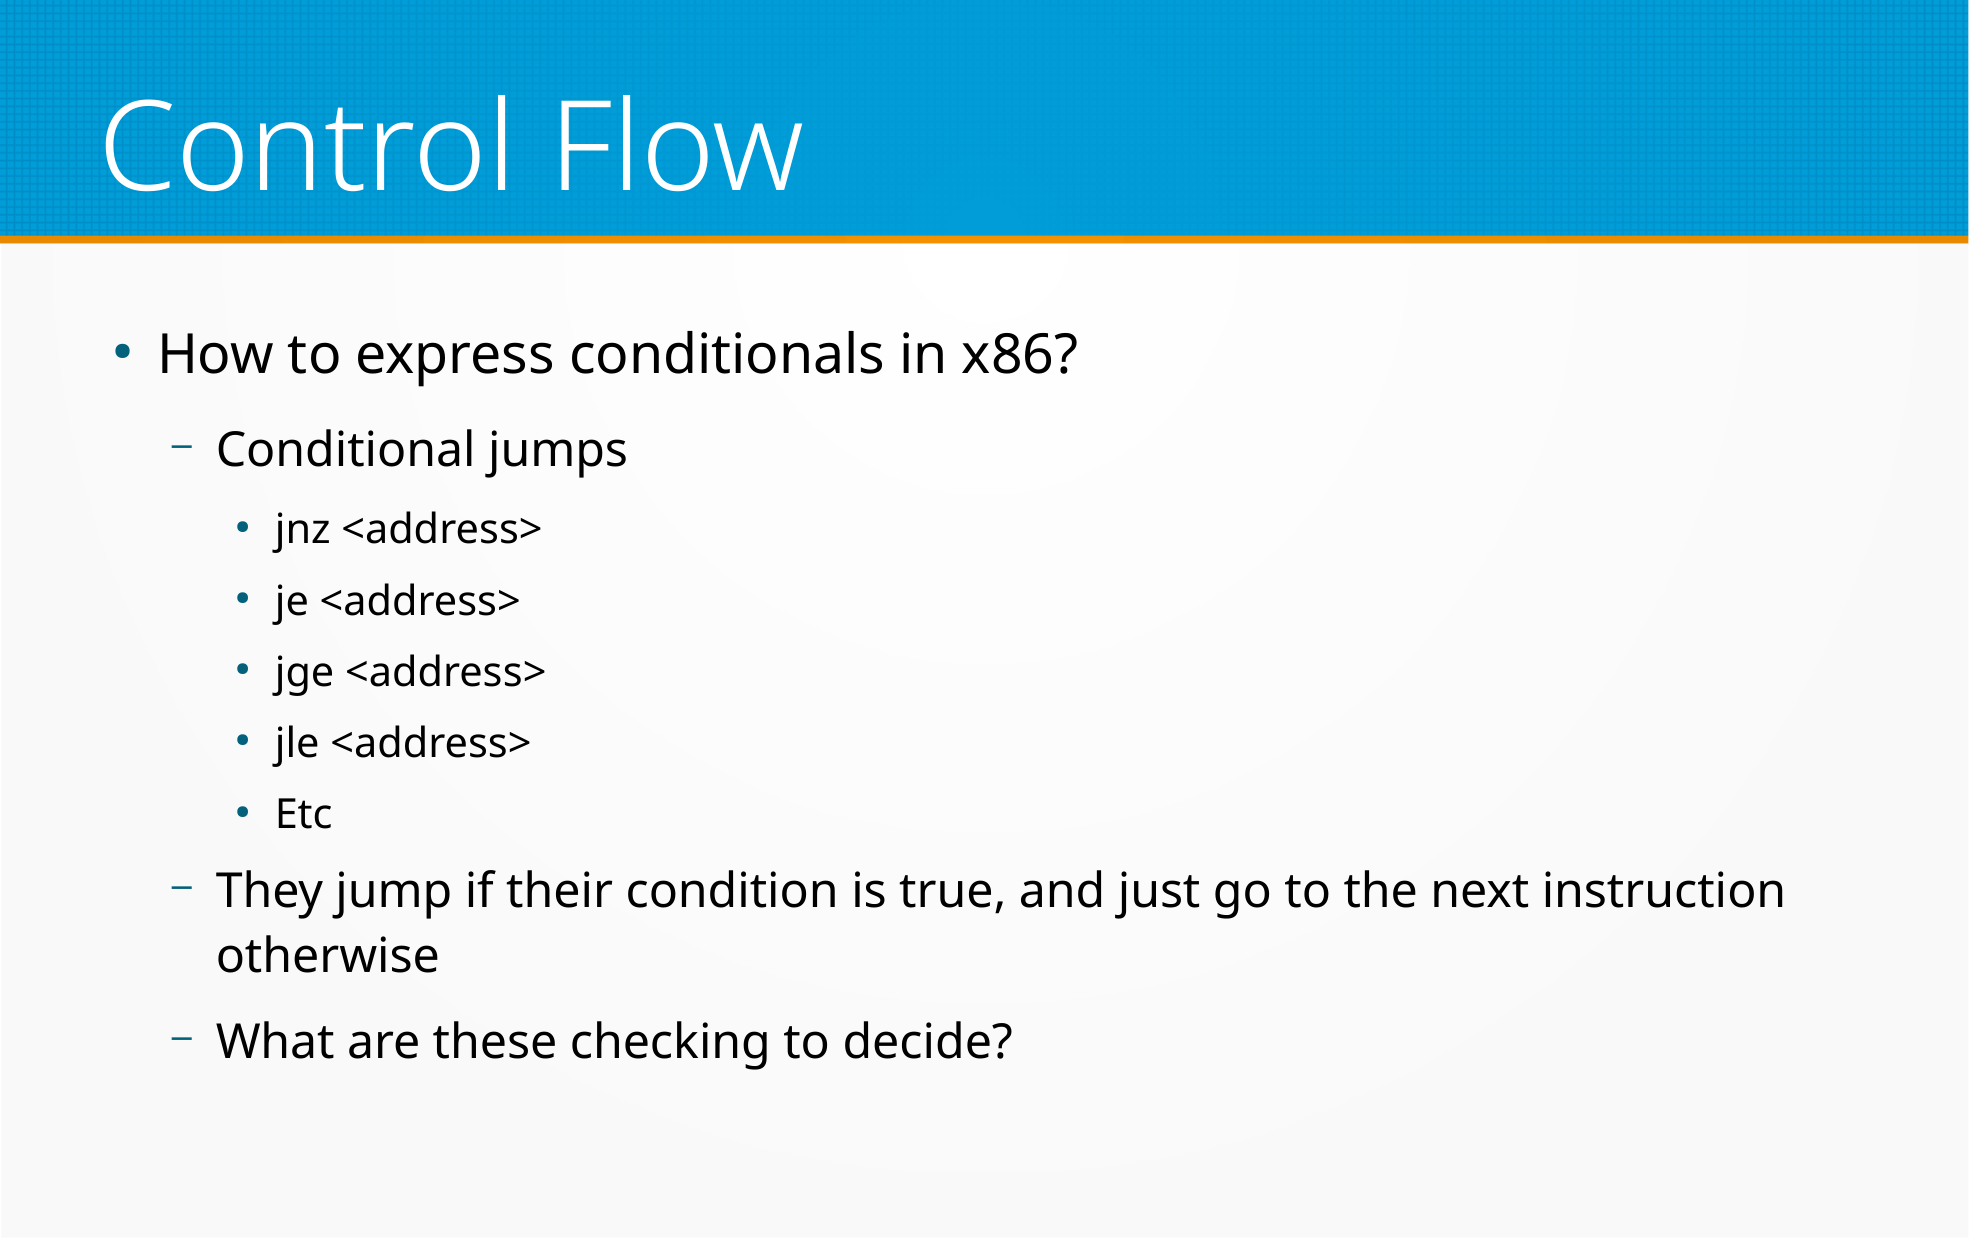

# Control Flow
How to express conditionals in x86?
Conditional jumps
jnz <address>
je <address>
jge <address>
jle <address>
Etc
They jump if their condition is true, and just go to the next instruction otherwise
What are these checking to decide?